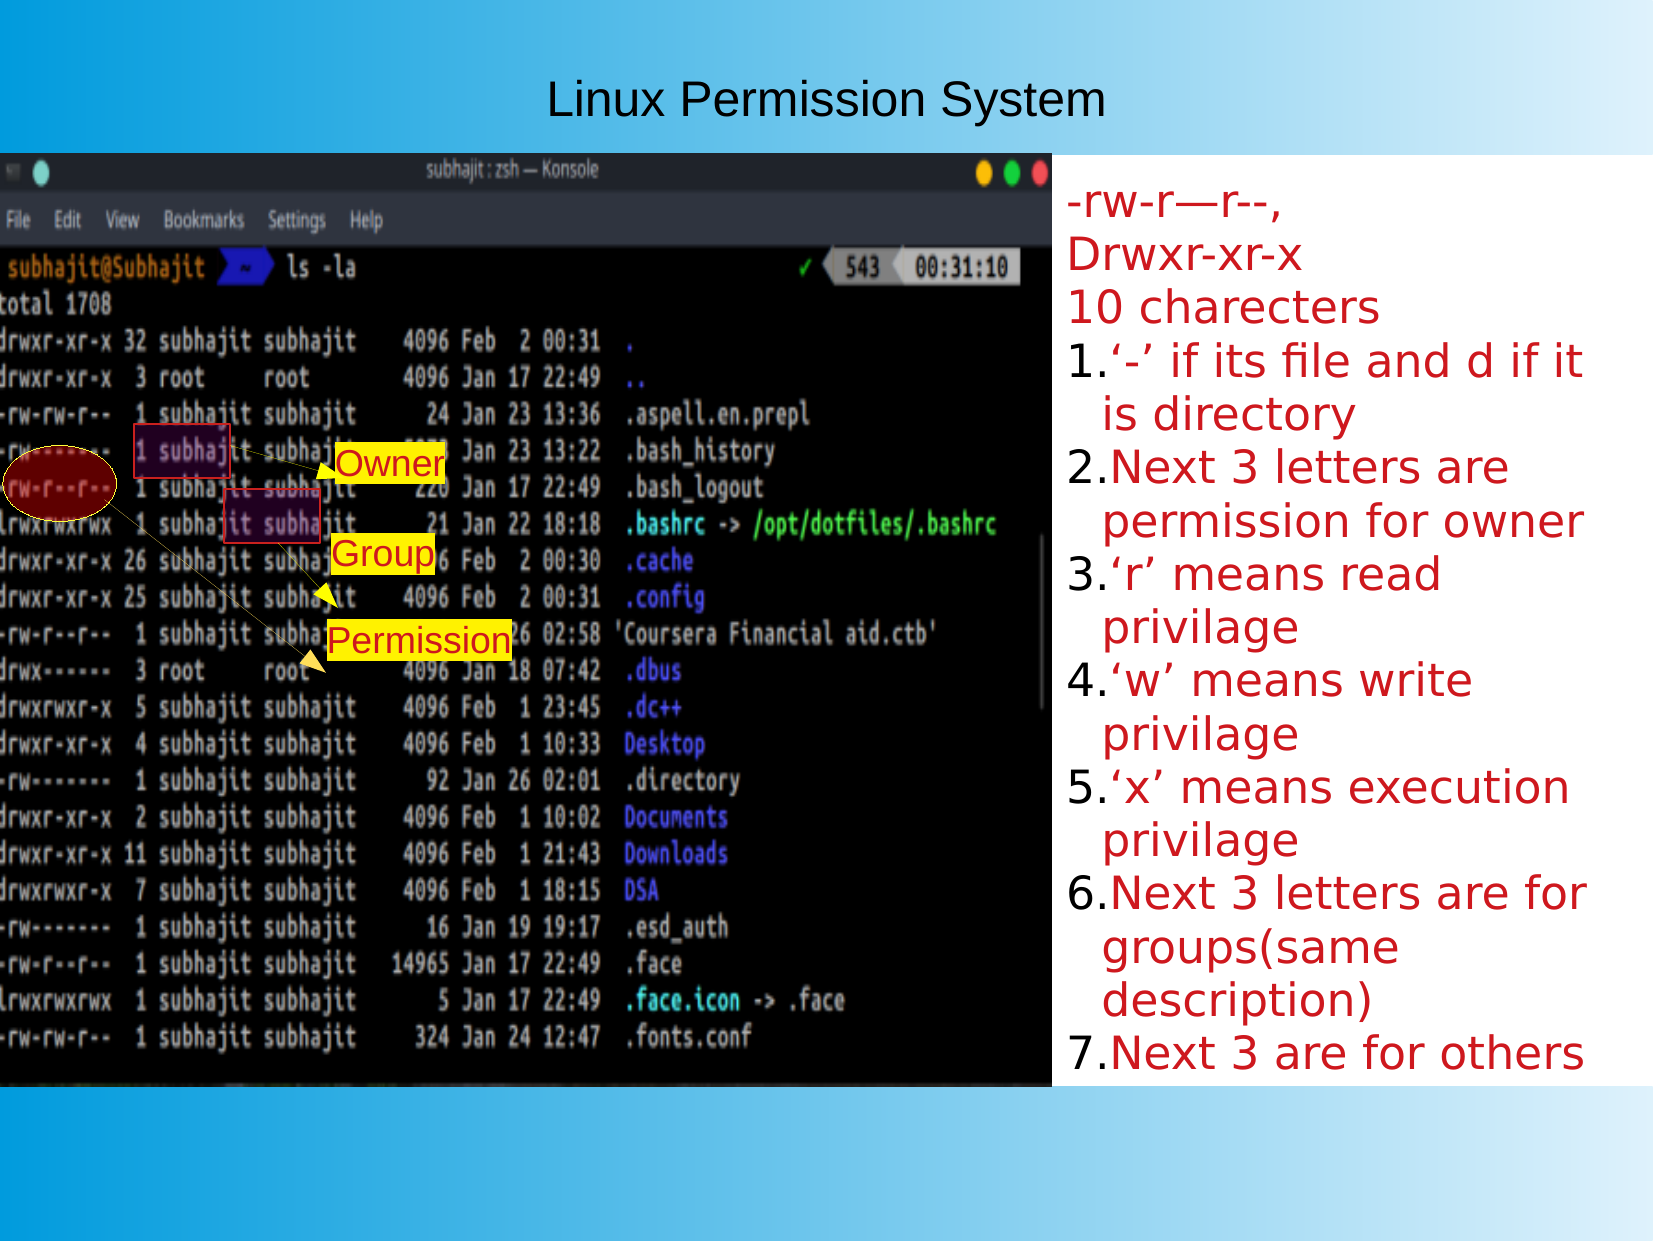

Linux Permission System
-rw-r—r--,
Drwxr-xr-x
10 charecters
‘-’ if its file and d if it is directory
Next 3 letters are permission for owner
‘r’ means read privilage
‘w’ means write privilage
‘x’ means execution privilage
Next 3 letters are for groups(same description)
Next 3 are for others
Owner
Group
Permission